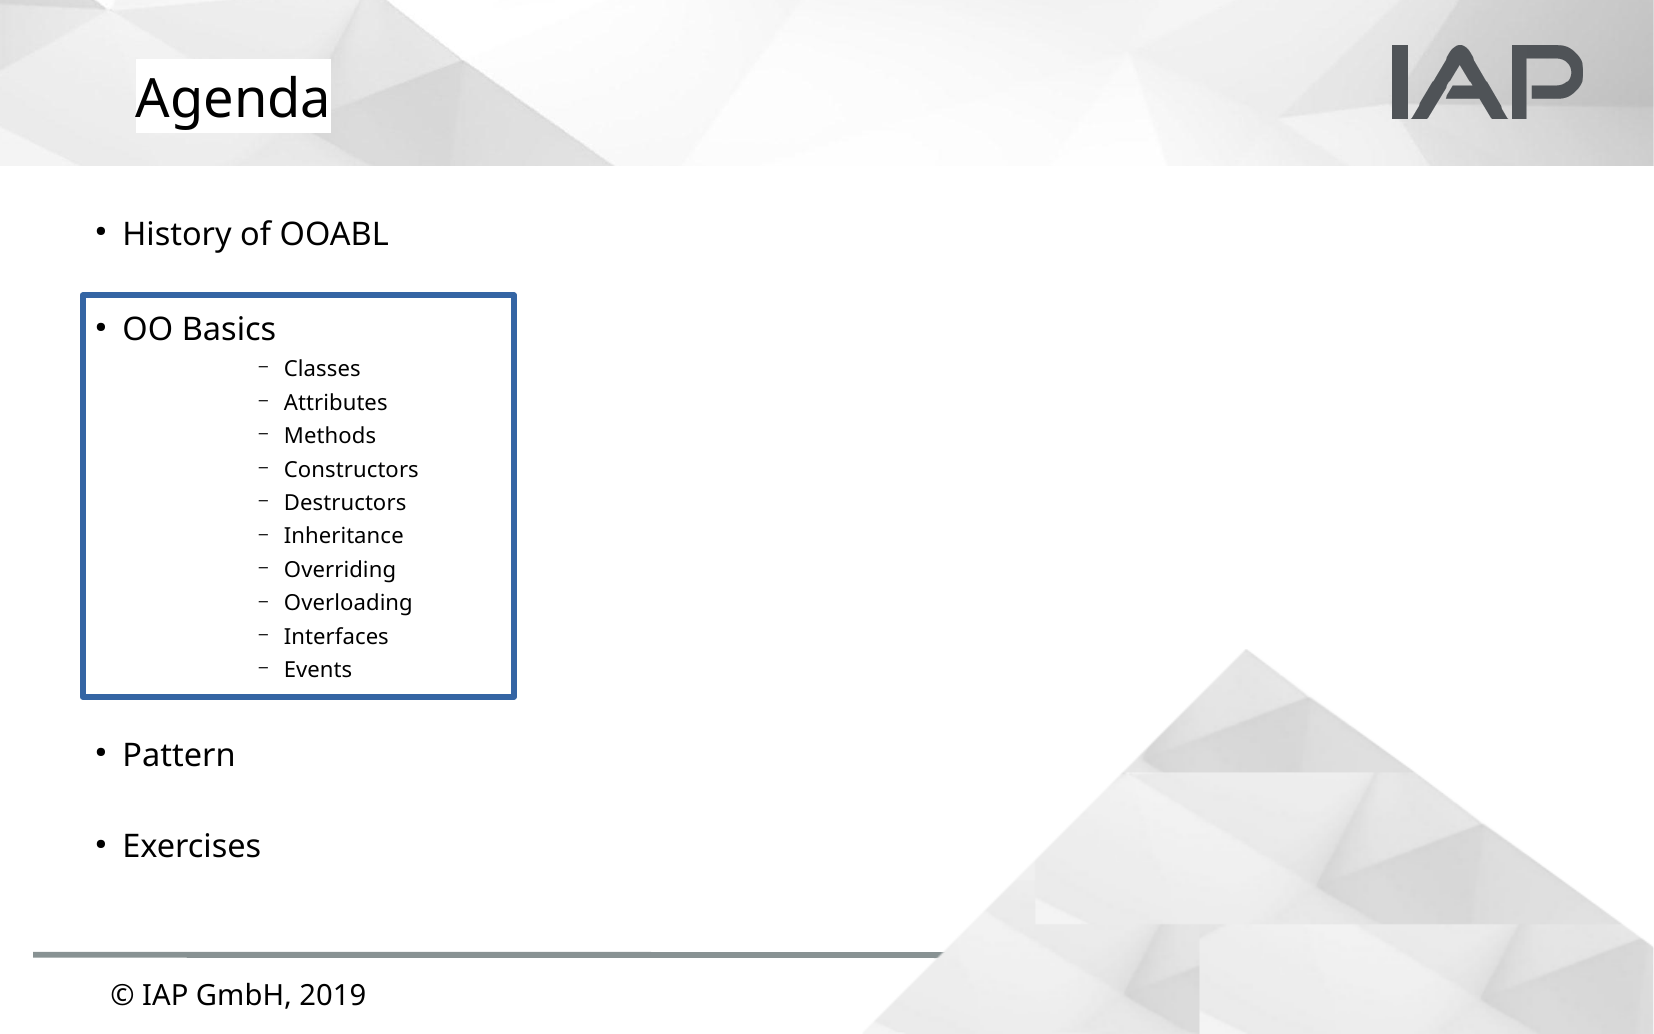

# Agenda
History of OOABL
OO Basics
Classes
Attributes
Methods
Constructors
Destructors
Inheritance
Overriding
Overloading
Interfaces
Events
Pattern
Exercises
© IAP GmbH, 2019
6